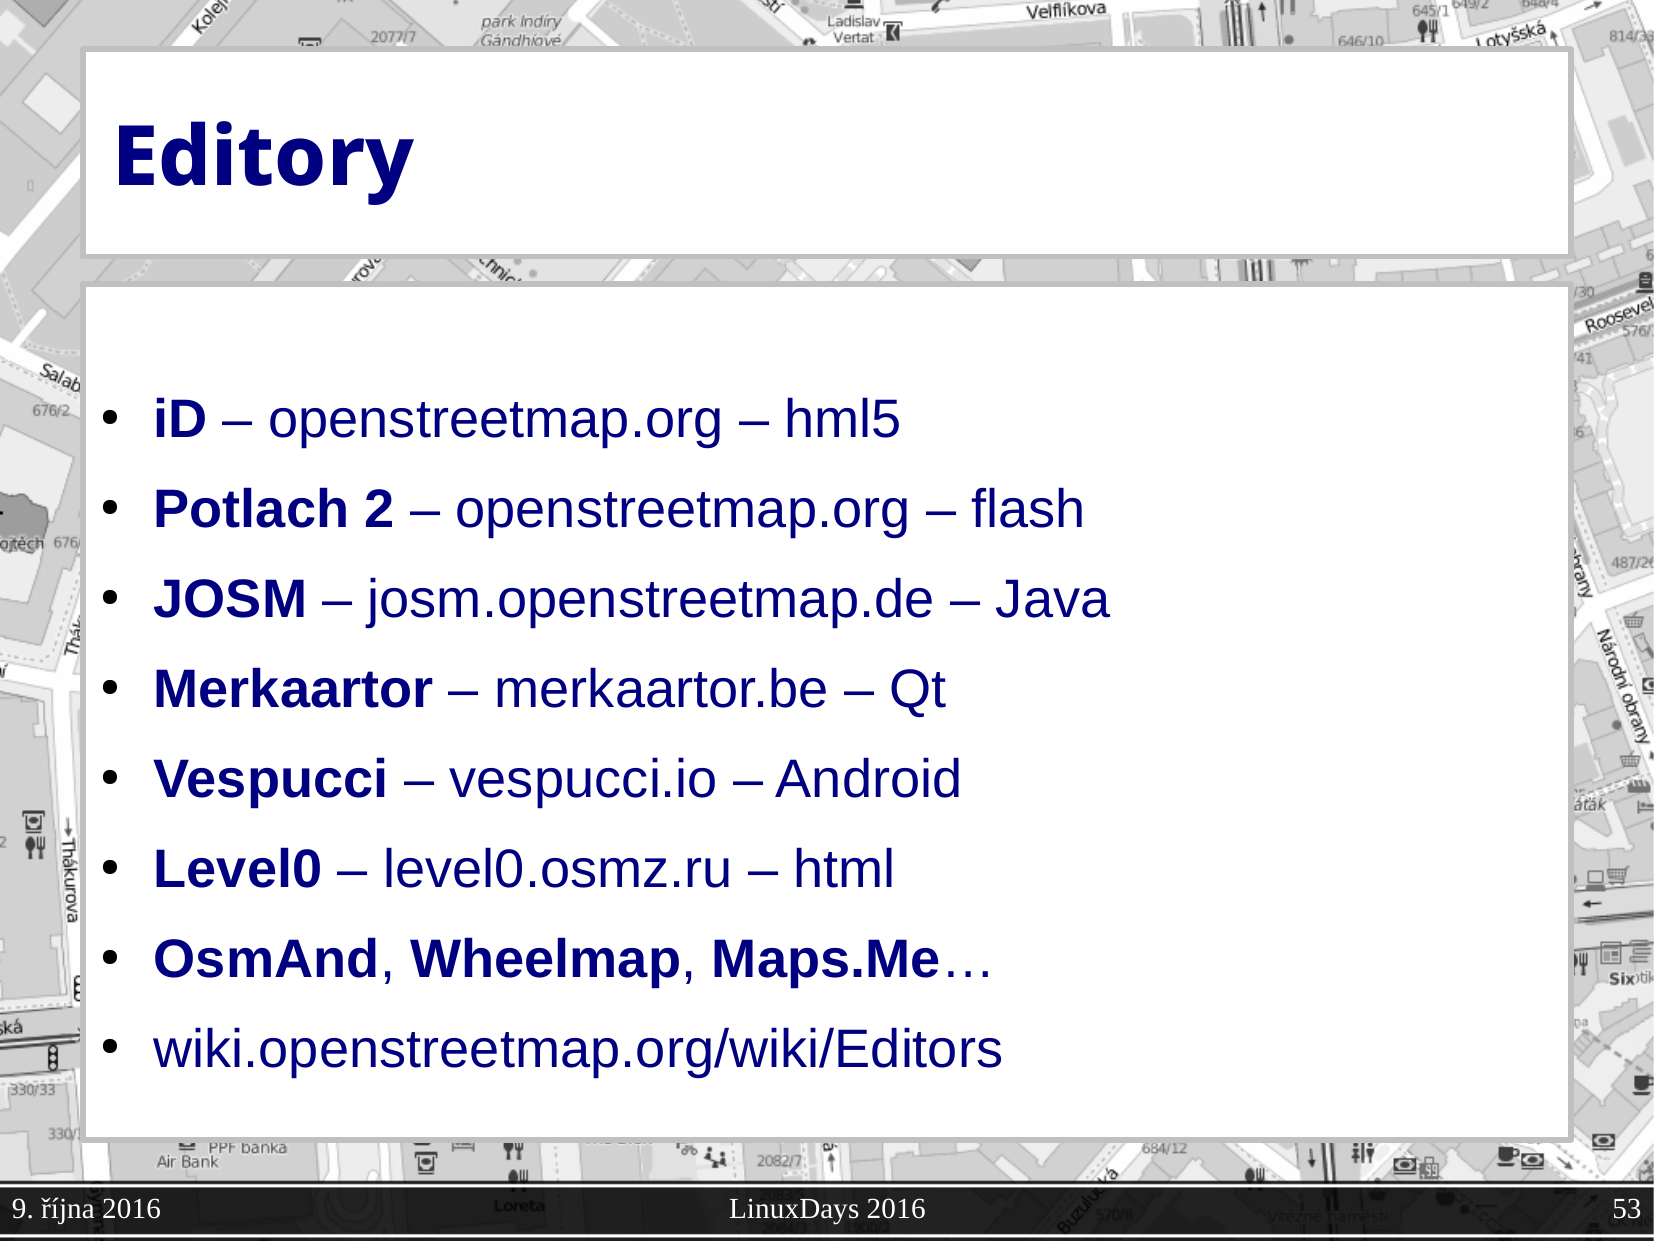

# Editory
iD – openstreetmap.org – hml5
Potlach 2 – openstreetmap.org – flash
JOSM – josm.openstreetmap.de – Java
Merkaartor – merkaartor.be – Qt
Vespucci – vespucci.io – Android
Level0 – level0.osmz.ru – html
OsmAnd, Wheelmap, Maps.Me…
wiki.openstreetmap.org/wiki/Editors
18. listopadu 2015
Marián Kyral - GISday 2015, Praha
53